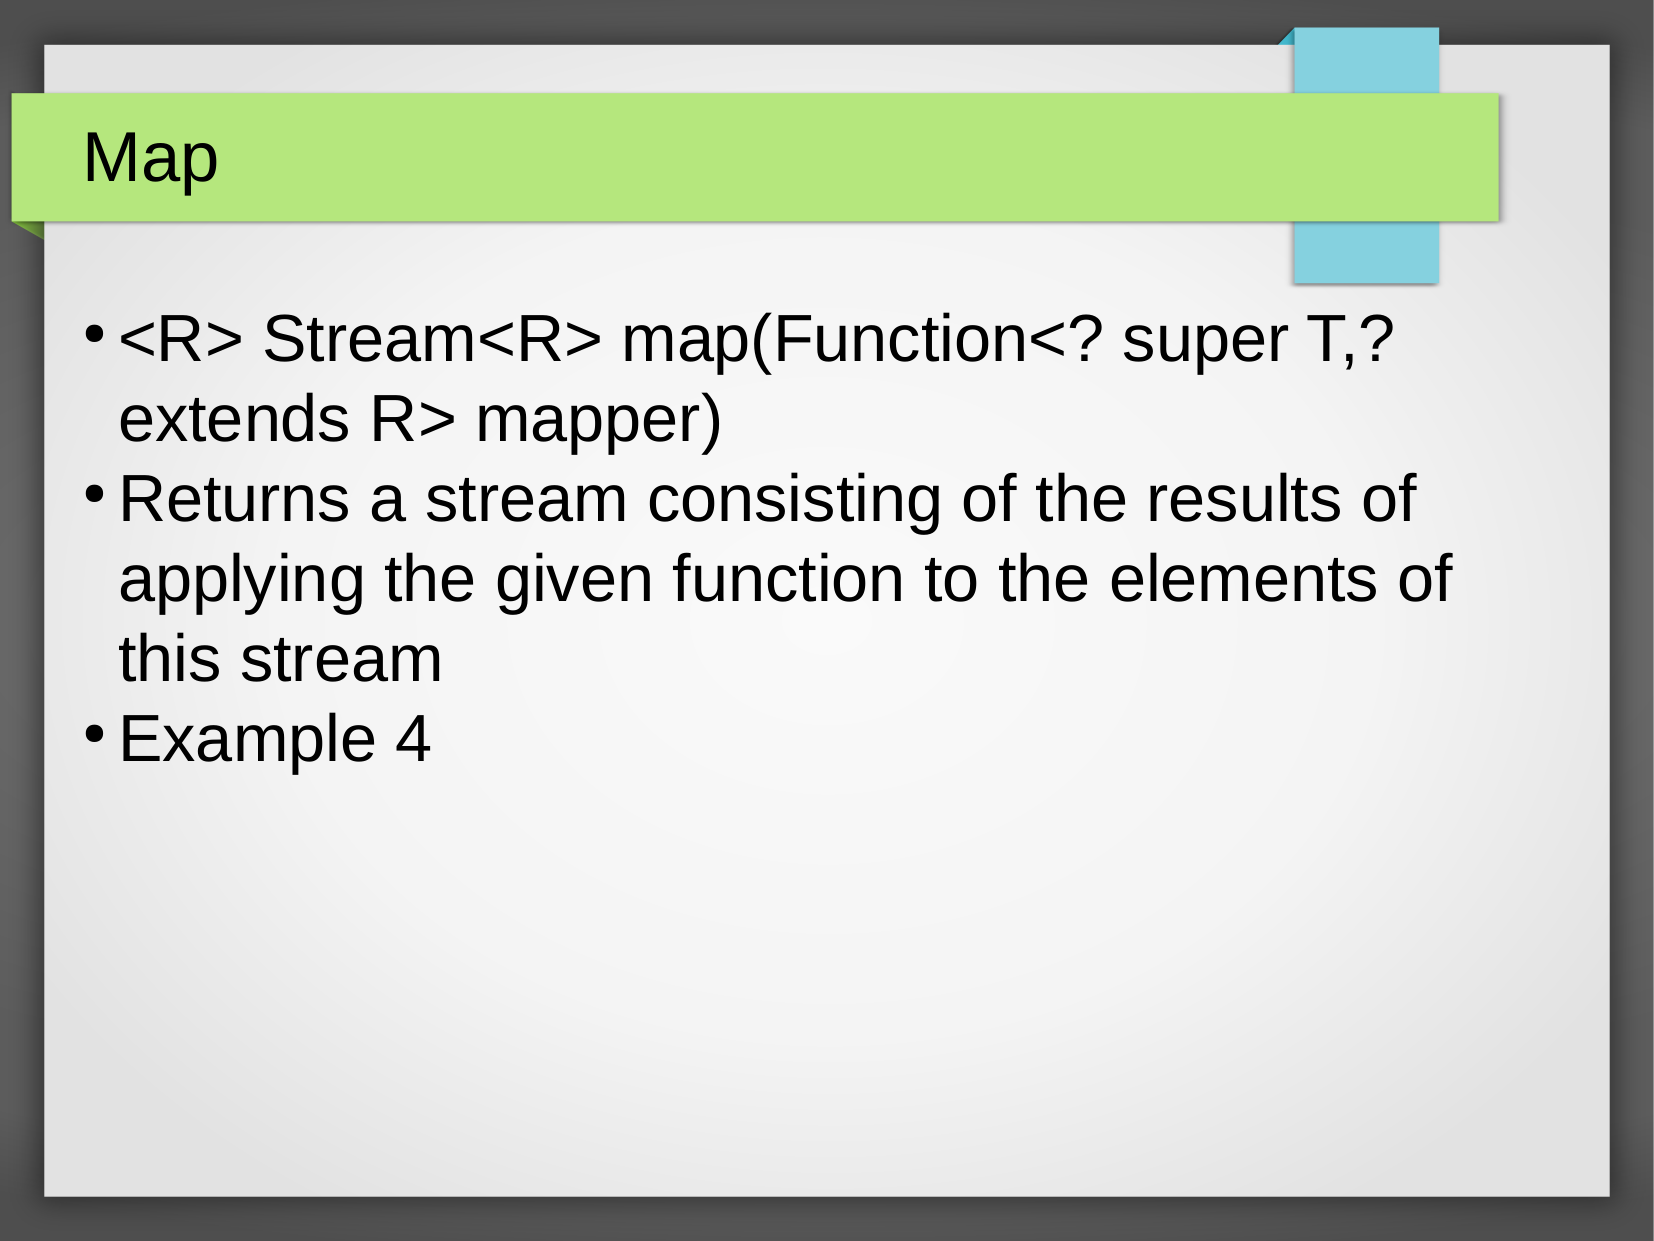

Map
<R> Stream<R> map(Function<? super T,? extends R> mapper)
Returns a stream consisting of the results of applying the given function to the elements of this stream
Example 4